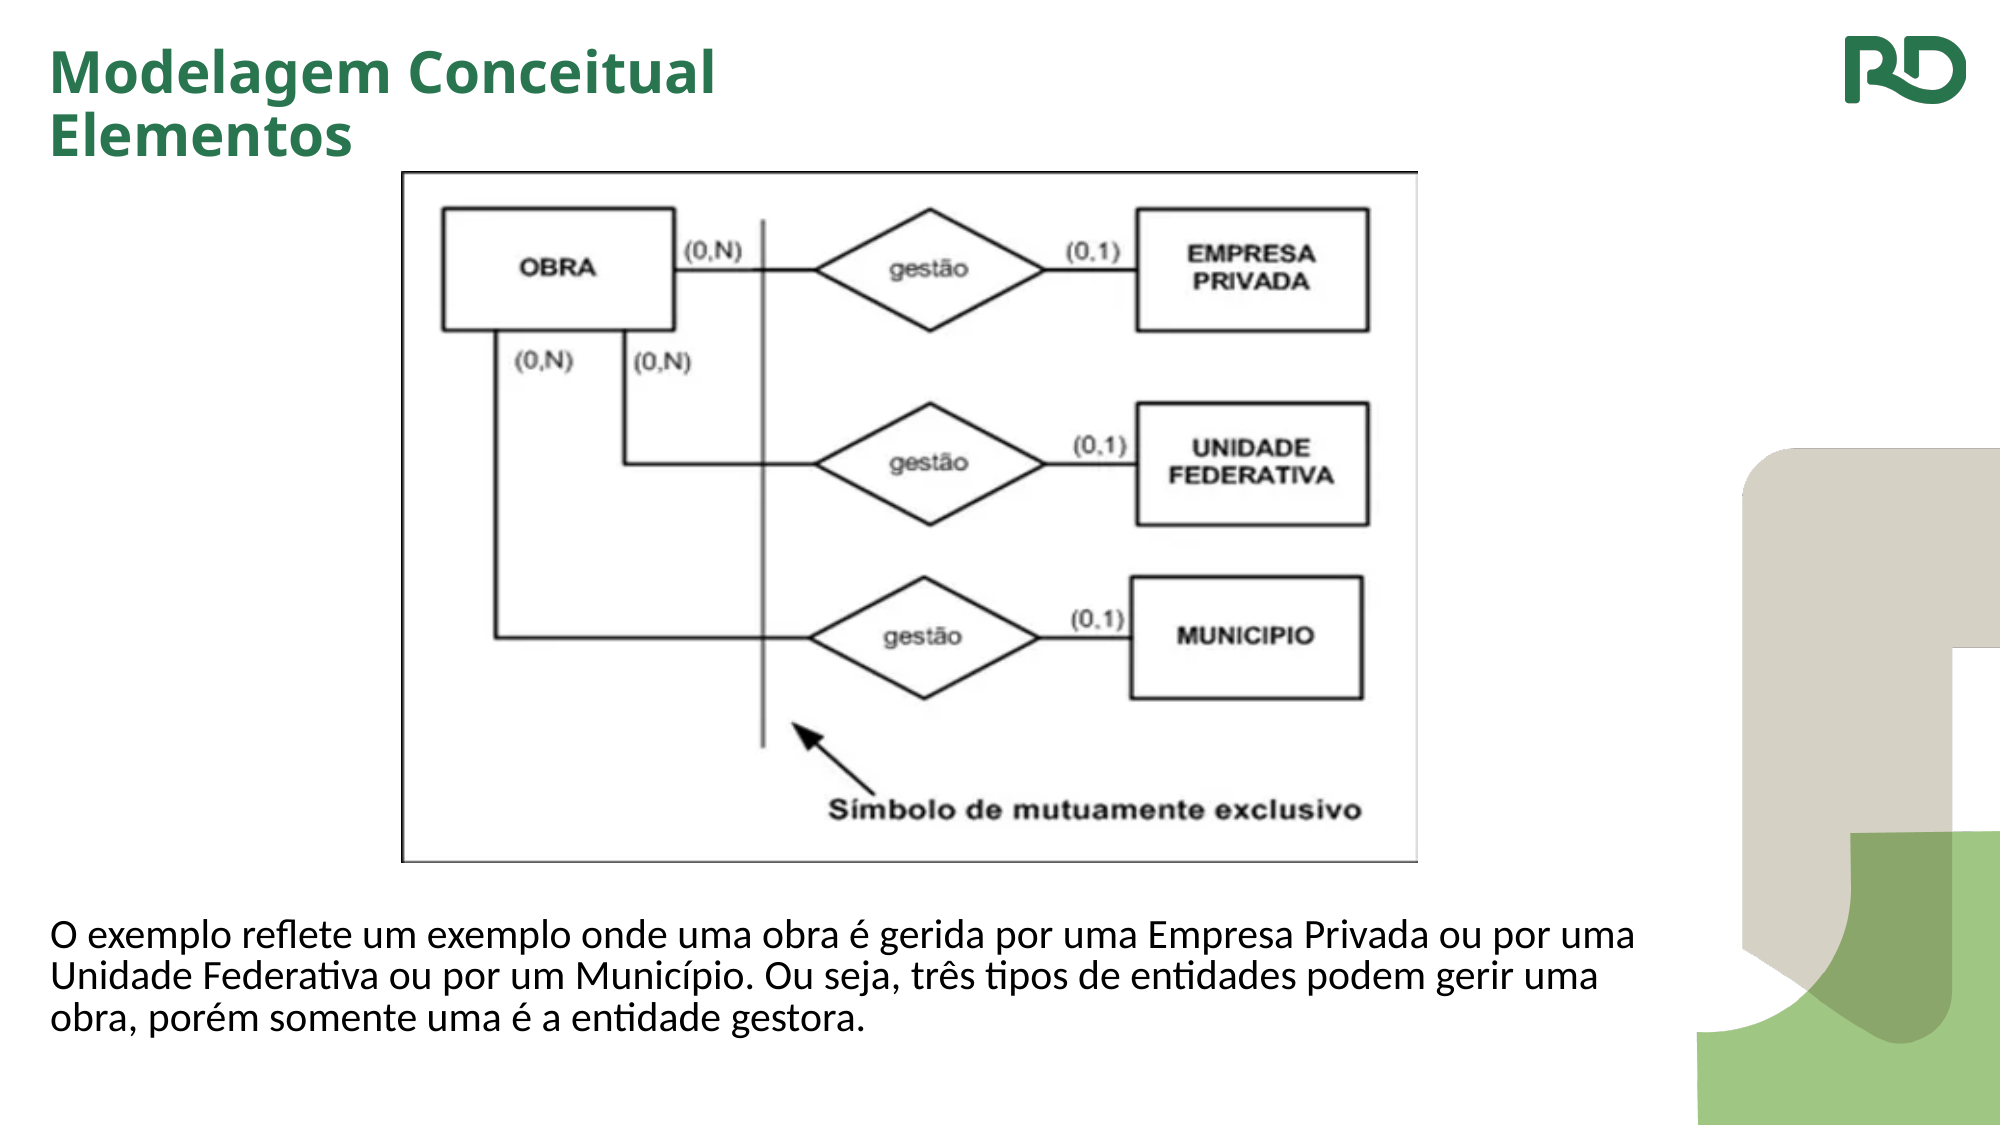

Modelagem Conceitual
Elementos
O exemplo reflete um exemplo onde uma obra é gerida por uma Empresa Privada ou por uma Unidade Federativa ou por um Município. Ou seja, três tipos de entidades podem gerir uma obra, porém somente uma é a entidade gestora.